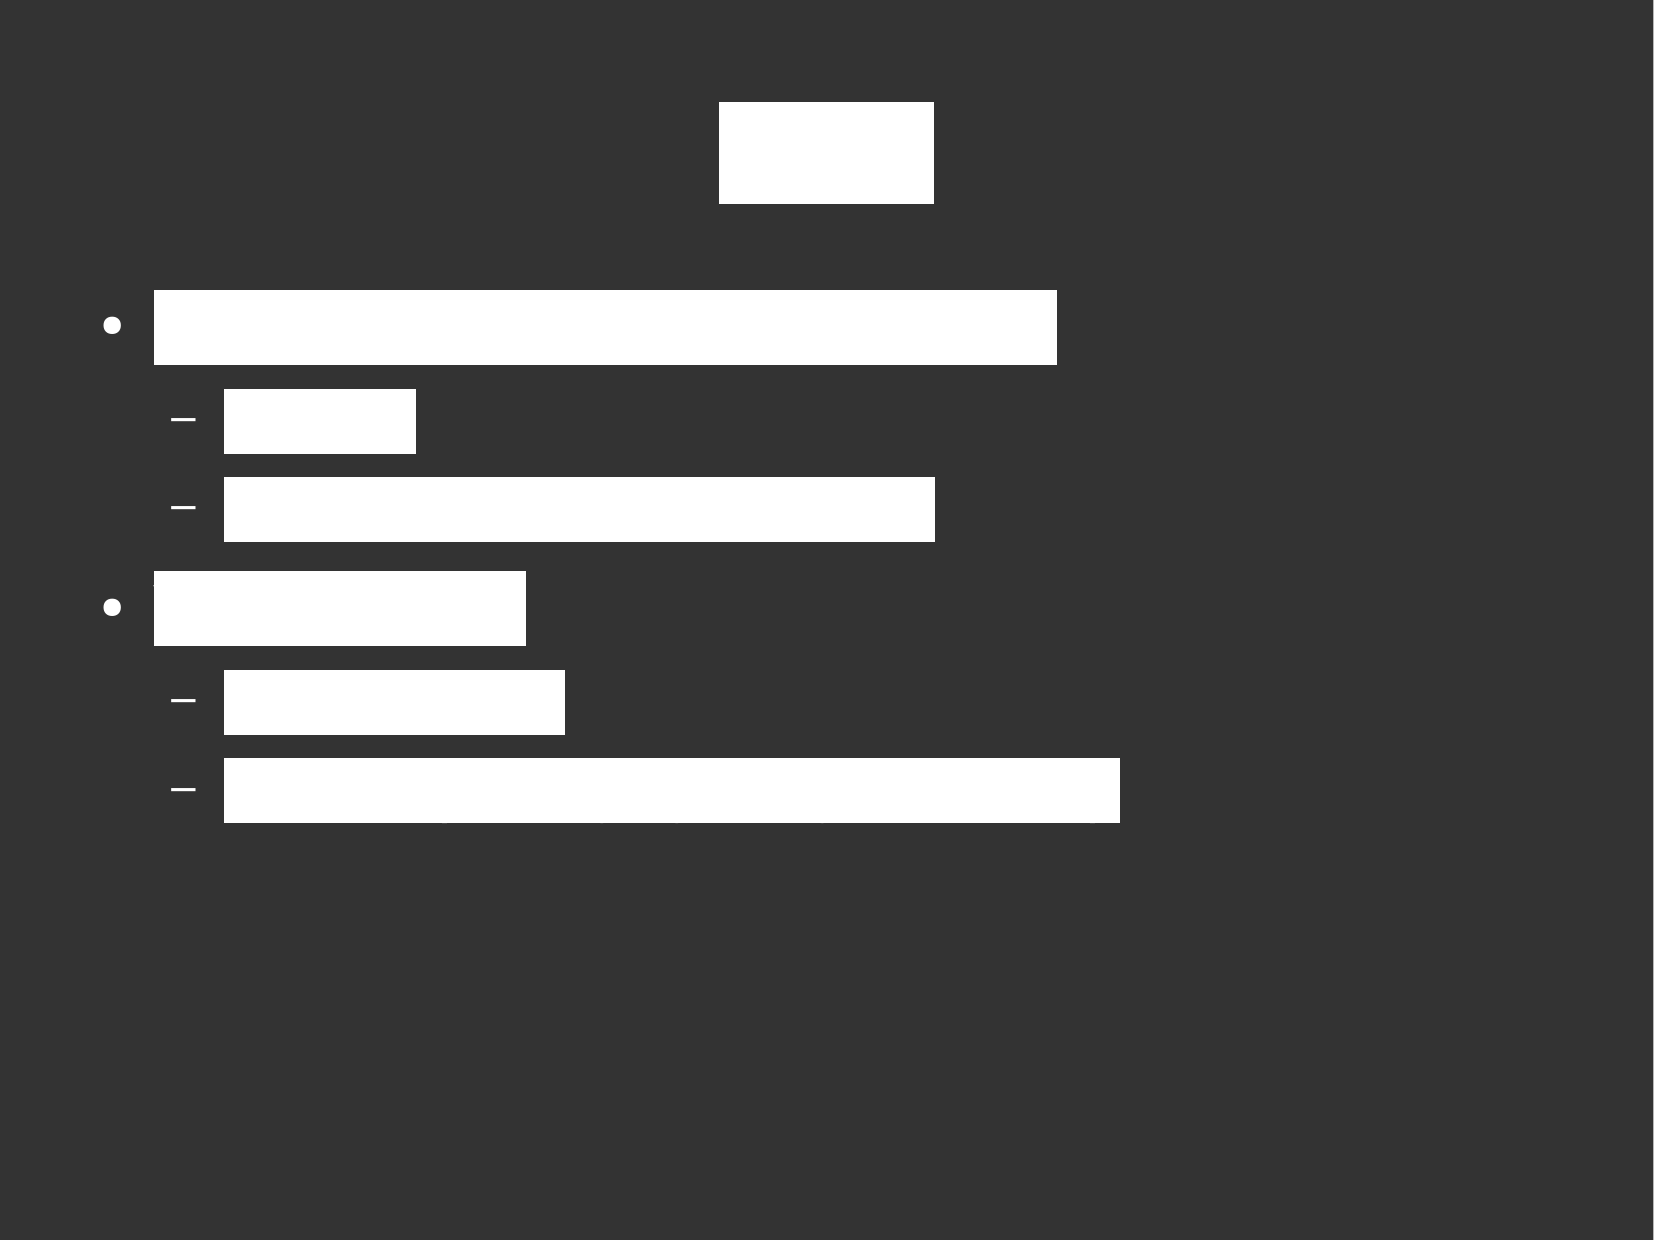

# Tools
Modelling and data processing
R (glm)
Some Access/Excel/Python
Visualisation
HTML / CSS
Javascript: d3.js, jQuery, bootstrap